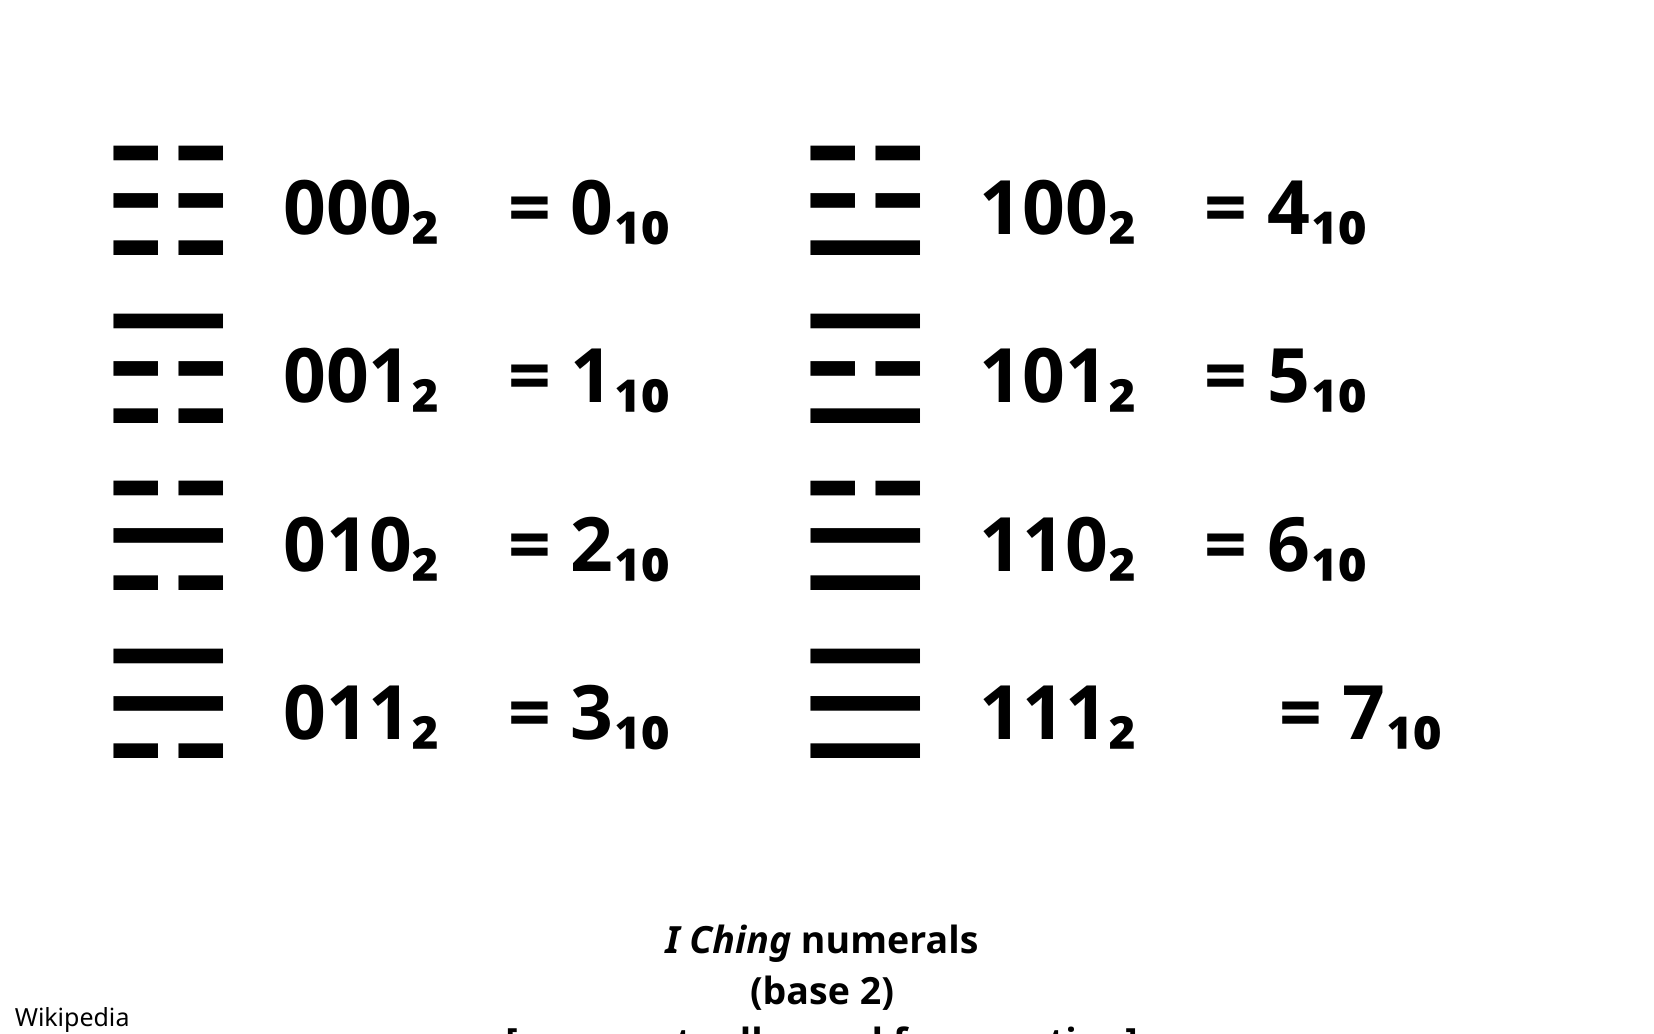

☷
☶
☵
☴
☳
☲
☱
☰
000₂	= 0₁₀
100₂	= 4₁₀
001₂	= 1₁₀
101₂	= 5₁₀
010₂	= 2₁₀
110₂	= 6₁₀
011₂	= 3₁₀
111₂		= 7₁₀
I Ching numerals
(base 2)
[never actually used for counting]
Wikipedia